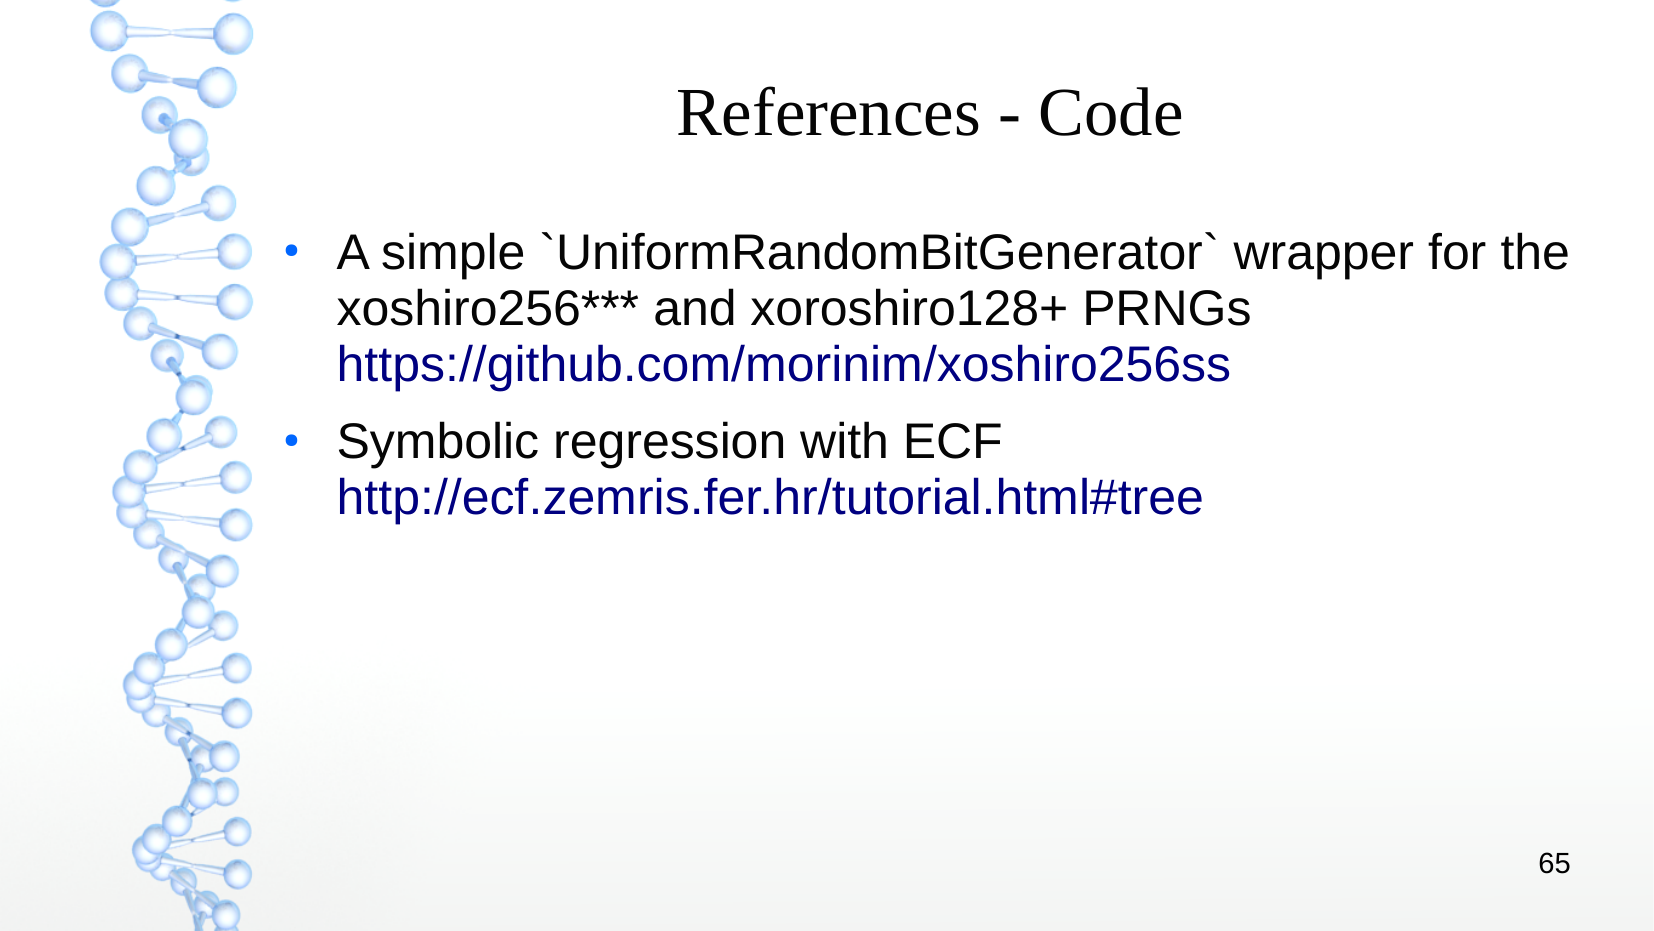

# References - Code
A simple `UniformRandomBitGenerator` wrapper for the xoshiro256*** and xoroshiro128+ PRNGs
https://github.com/morinim/xoshiro256ss
Symbolic regression with ECF
http://ecf.zemris.fer.hr/tutorial.html#tree
65